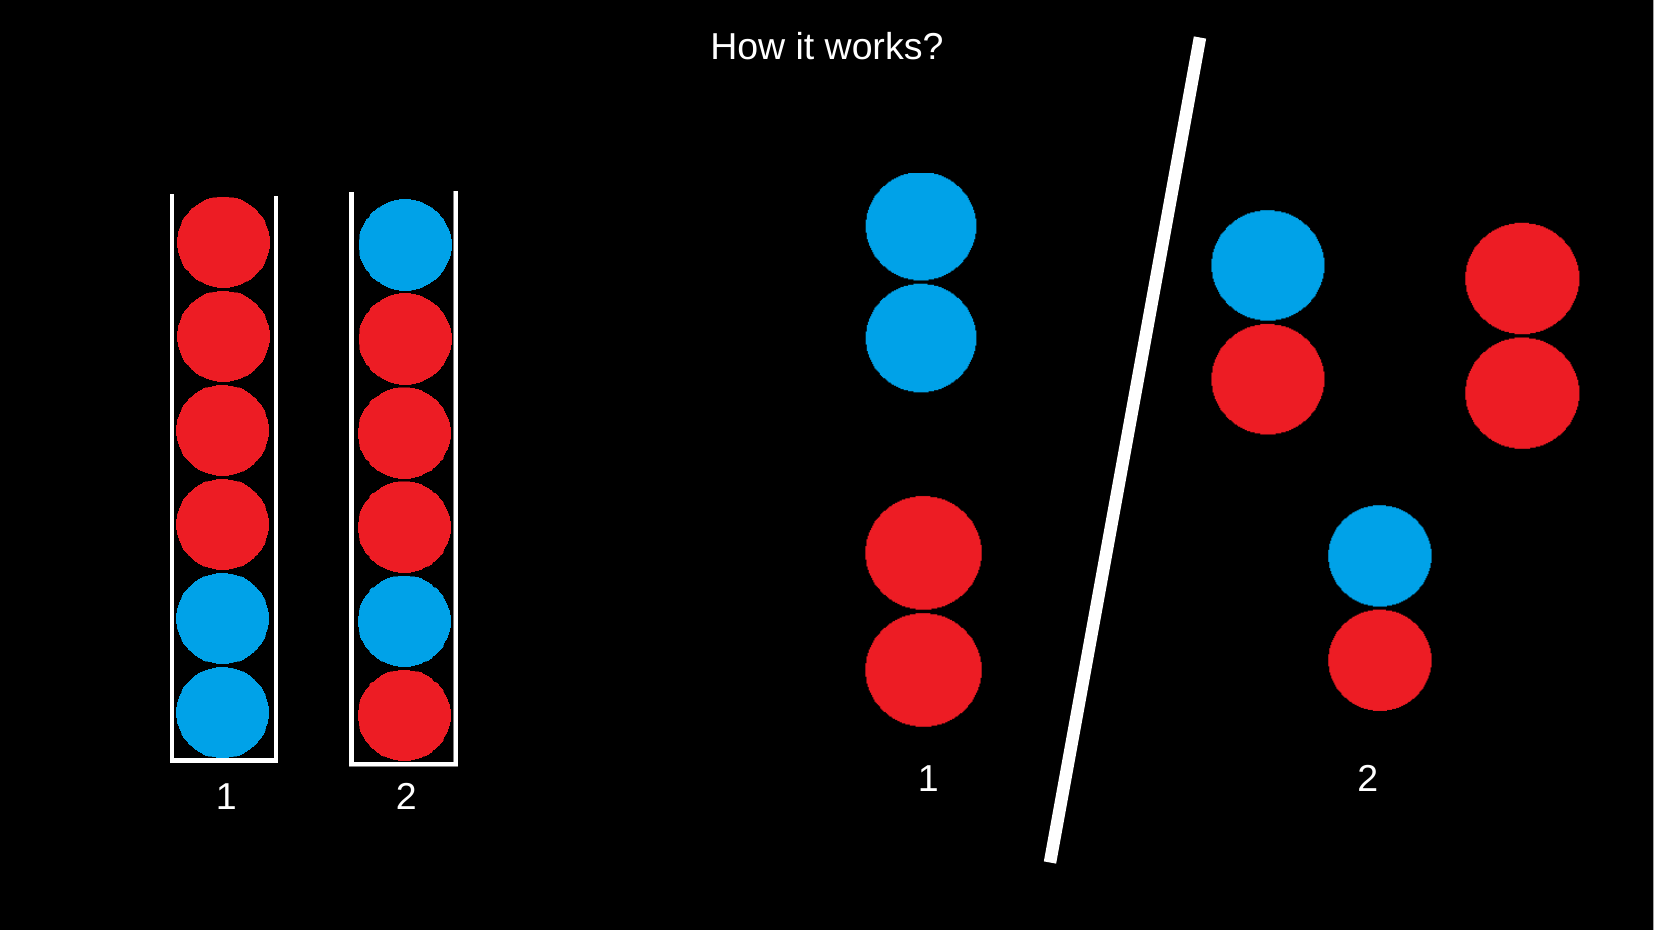

How it works?
1
2
1
2